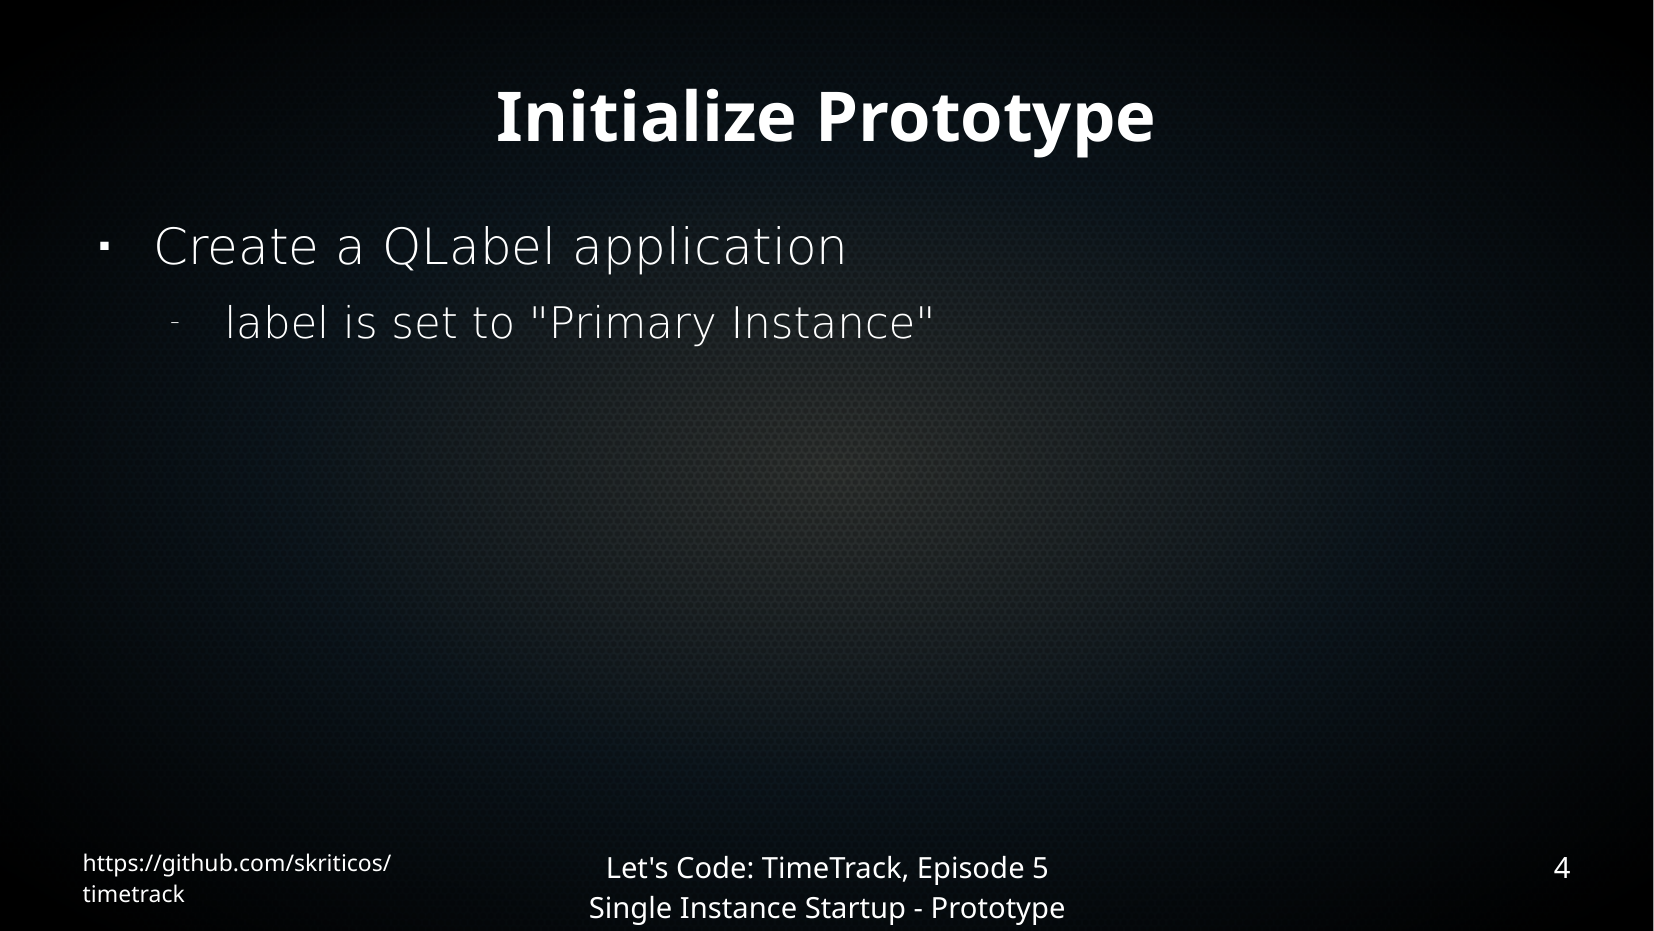

# Initialize Prototype
Create a QLabel application
label is set to "Primary Instance"
4